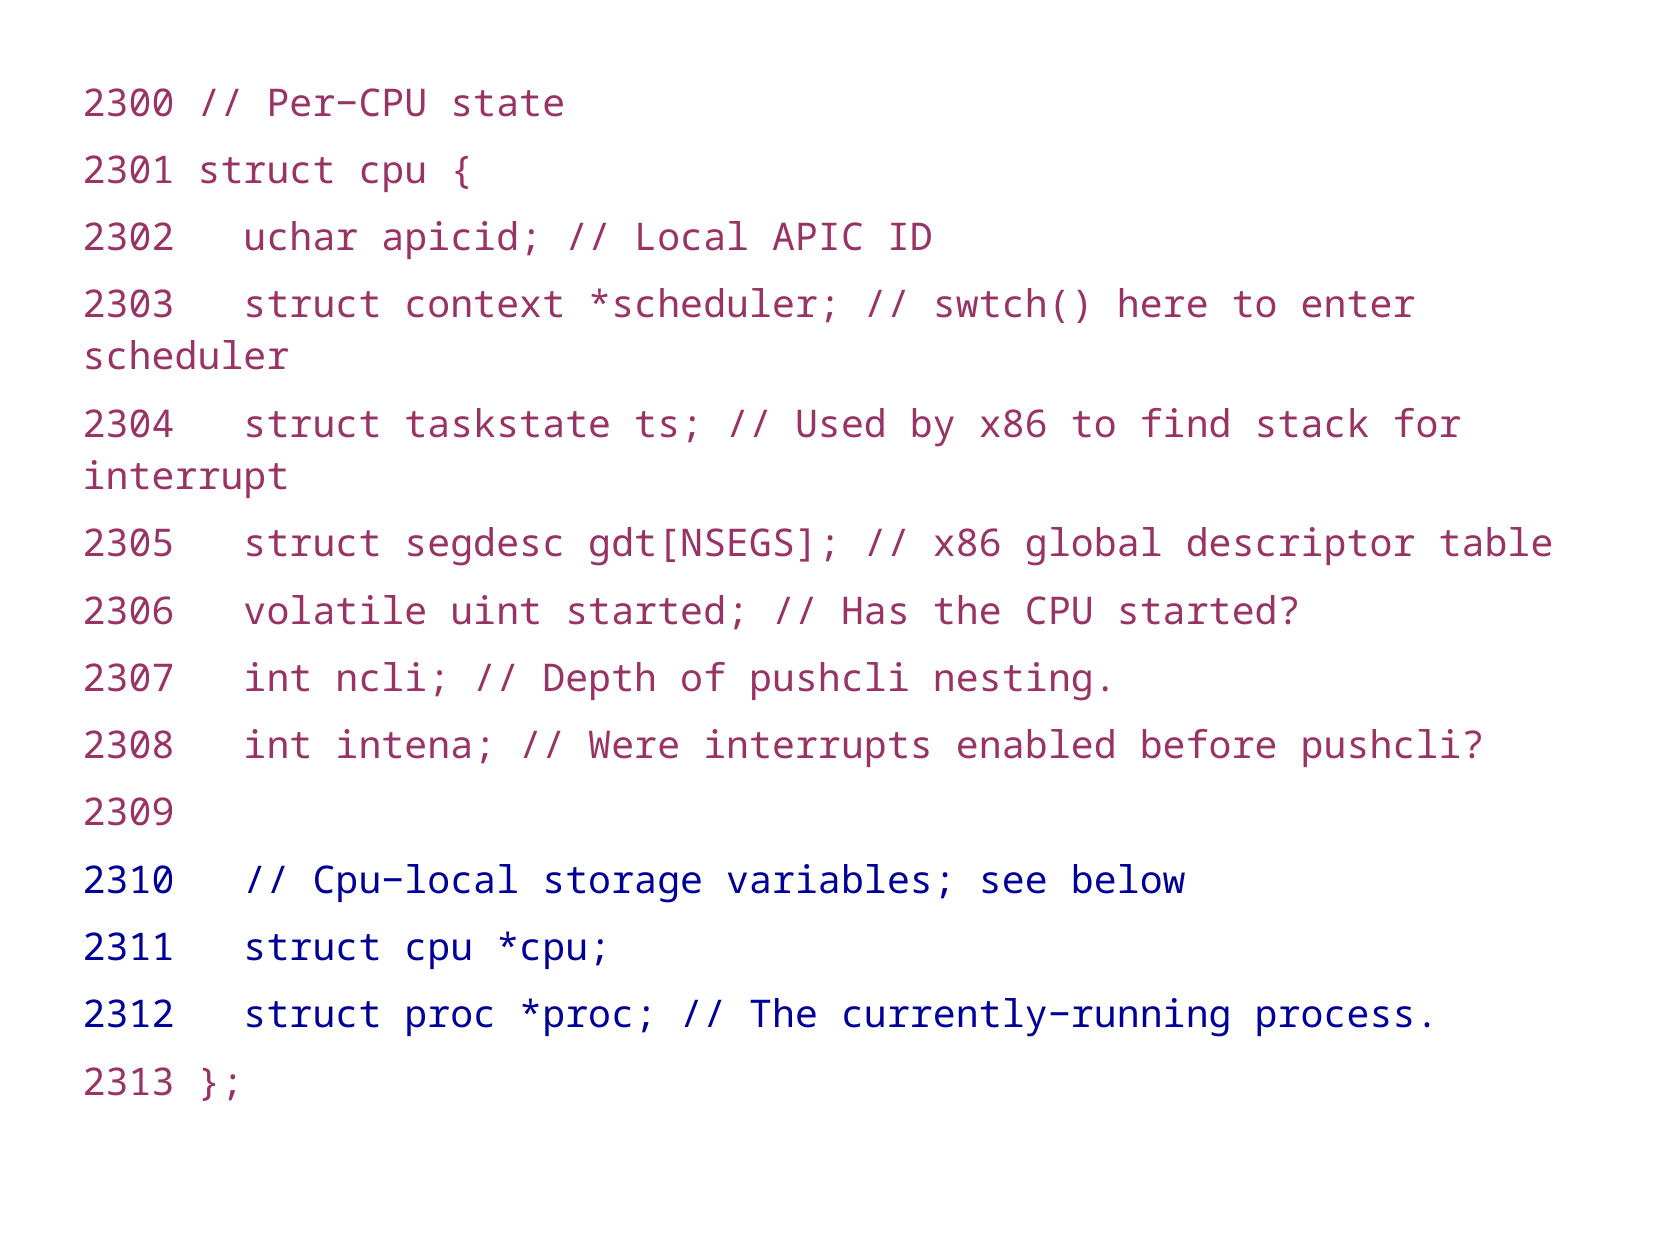

# 2300 // Per−CPU state
2301 struct cpu {
2302 uchar apicid; // Local APIC ID
2303 struct context *scheduler; // swtch() here to enter scheduler
2304 struct taskstate ts; // Used by x86 to find stack for interrupt
2305 struct segdesc gdt[NSEGS]; // x86 global descriptor table
2306 volatile uint started; // Has the CPU started?
2307 int ncli; // Depth of pushcli nesting.
2308 int intena; // Were interrupts enabled before pushcli?
2309
2310 // Cpu−local storage variables; see below
2311 struct cpu *cpu;
2312 struct proc *proc; // The currently−running process.
2313 };